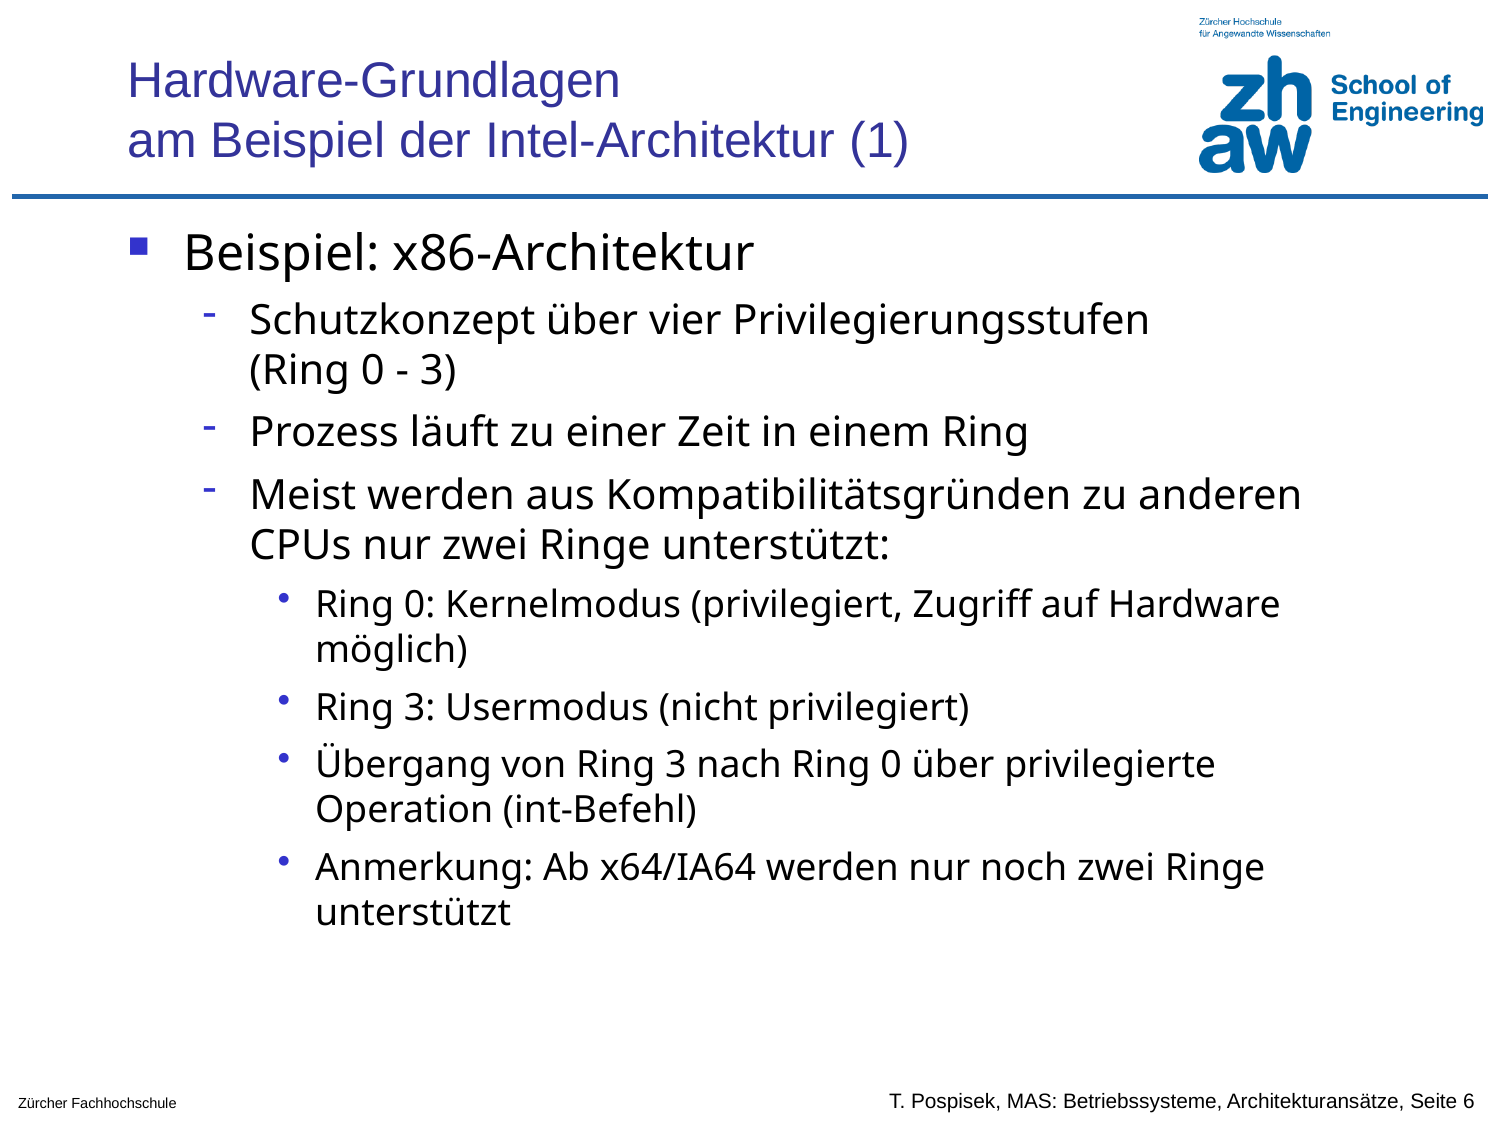

# Hardware-Grundlagen am Beispiel der Intel-Architektur (1)
Beispiel: x86-Architektur
Schutzkonzept über vier Privilegierungsstufen
(Ring 0 - 3)
Prozess läuft zu einer Zeit in einem Ring
Meist werden aus Kompatibilitätsgründen zu anderen CPUs nur zwei Ringe unterstützt:
Ring 0: Kernelmodus (privilegiert, Zugriff auf Hardware möglich)
Ring 3: Usermodus (nicht privilegiert)
Übergang von Ring 3 nach Ring 0 über privilegierte Operation (int-Befehl)
Anmerkung: Ab x64/IA64 werden nur noch zwei Ringe unterstützt